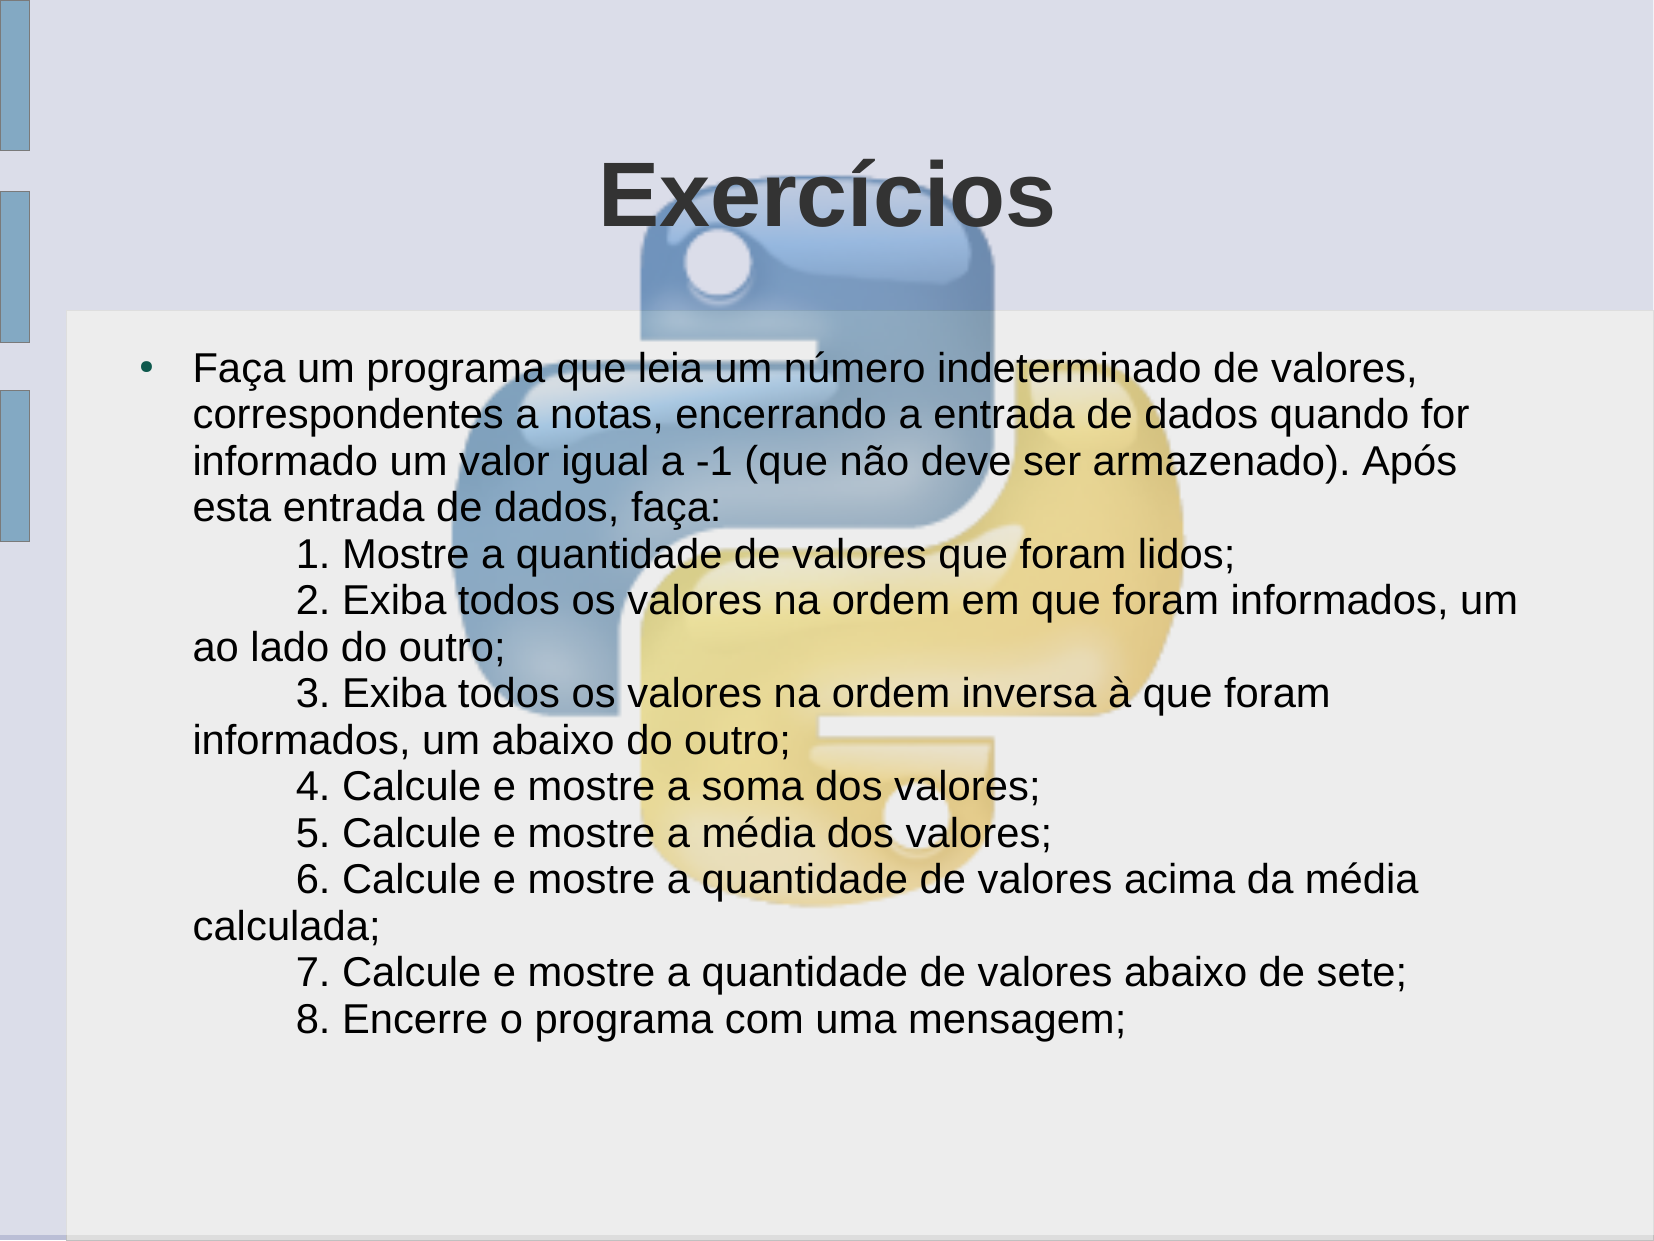

# Exercícios
Faça um programa que leia um número indeterminado de valores, correspondentes a notas, encerrando a entrada de dados quando for informado um valor igual a -1 (que não deve ser armazenado). Após esta entrada de dados, faça:
 1. Mostre a quantidade de valores que foram lidos;
 2. Exiba todos os valores na ordem em que foram informados, um ao lado do outro;
 3. Exiba todos os valores na ordem inversa à que foram informados, um abaixo do outro;
 4. Calcule e mostre a soma dos valores;
 5. Calcule e mostre a média dos valores;
 6. Calcule e mostre a quantidade de valores acima da média calculada;
 7. Calcule e mostre a quantidade de valores abaixo de sete;
 8. Encerre o programa com uma mensagem;